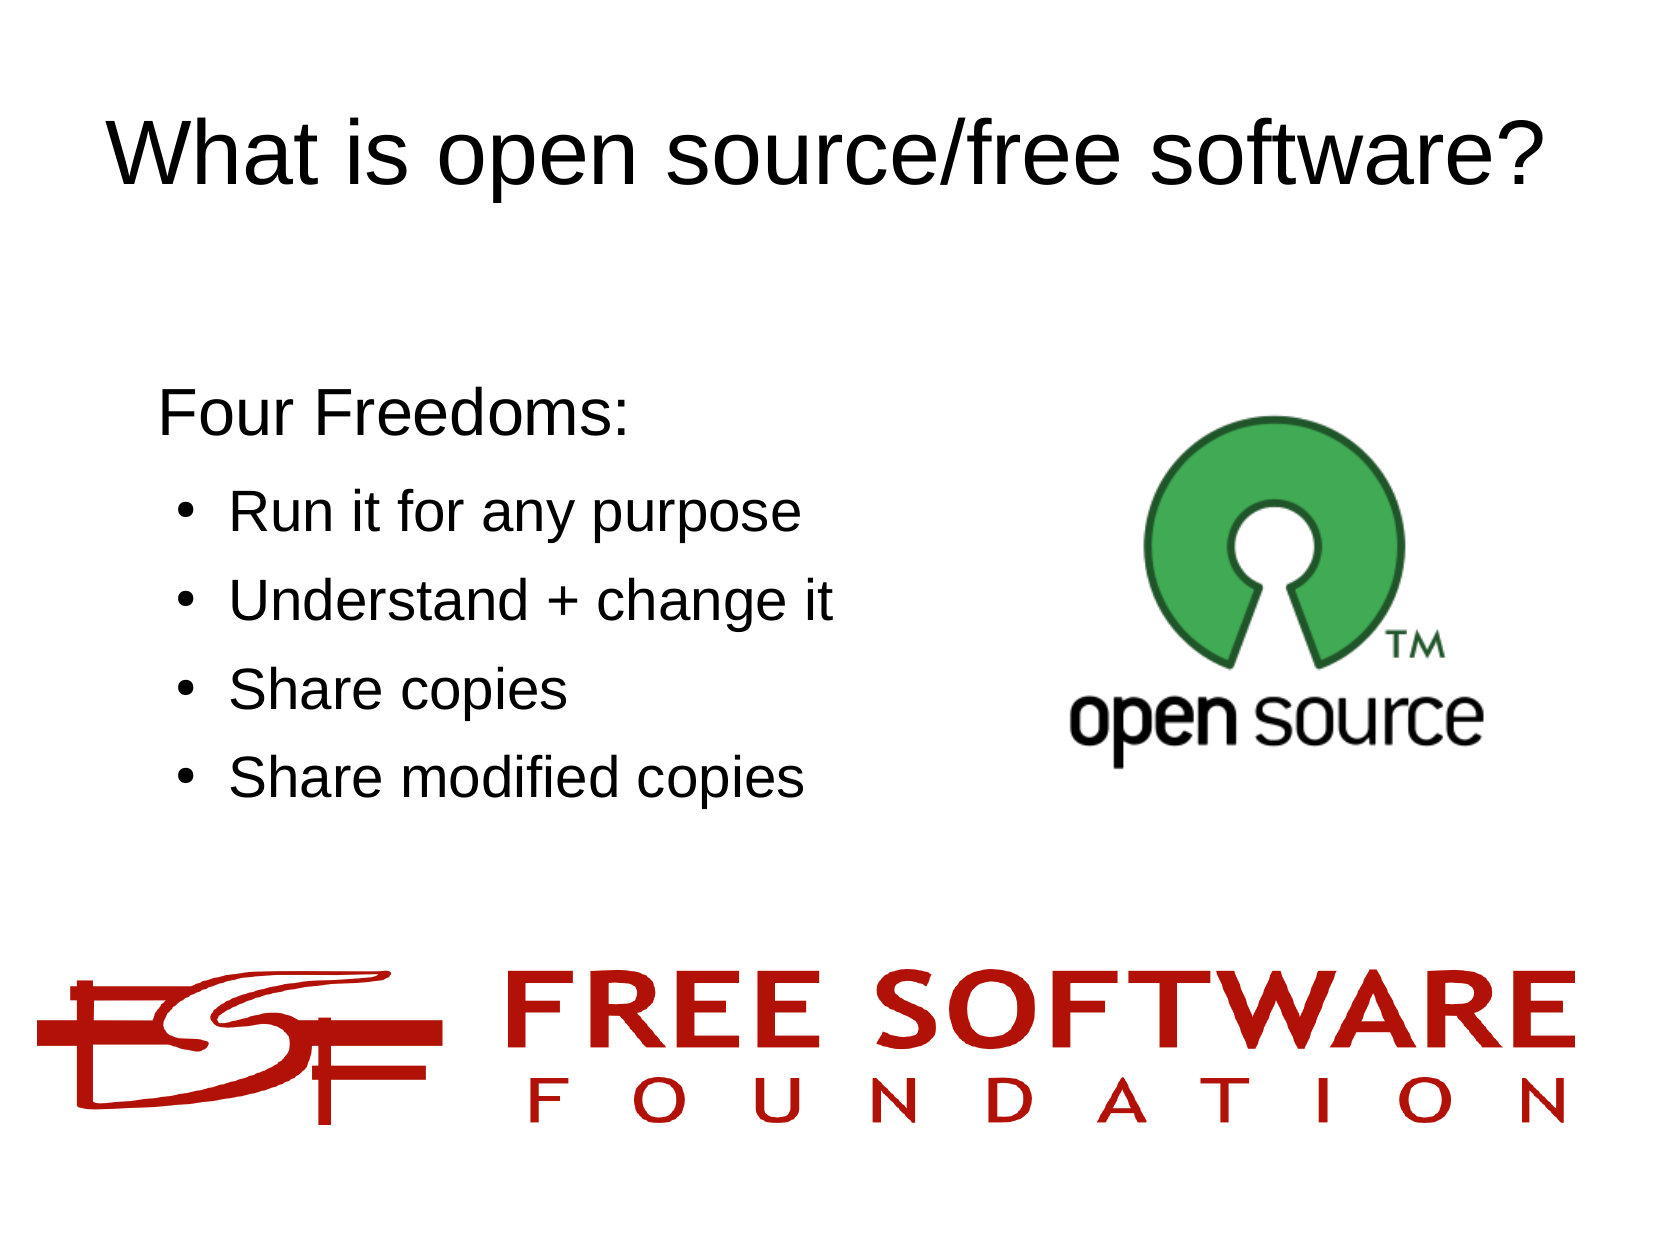

# What is open source/free software?
Four Freedoms:
Run it for any purpose
Understand + change it
Share copies
Share modified copies